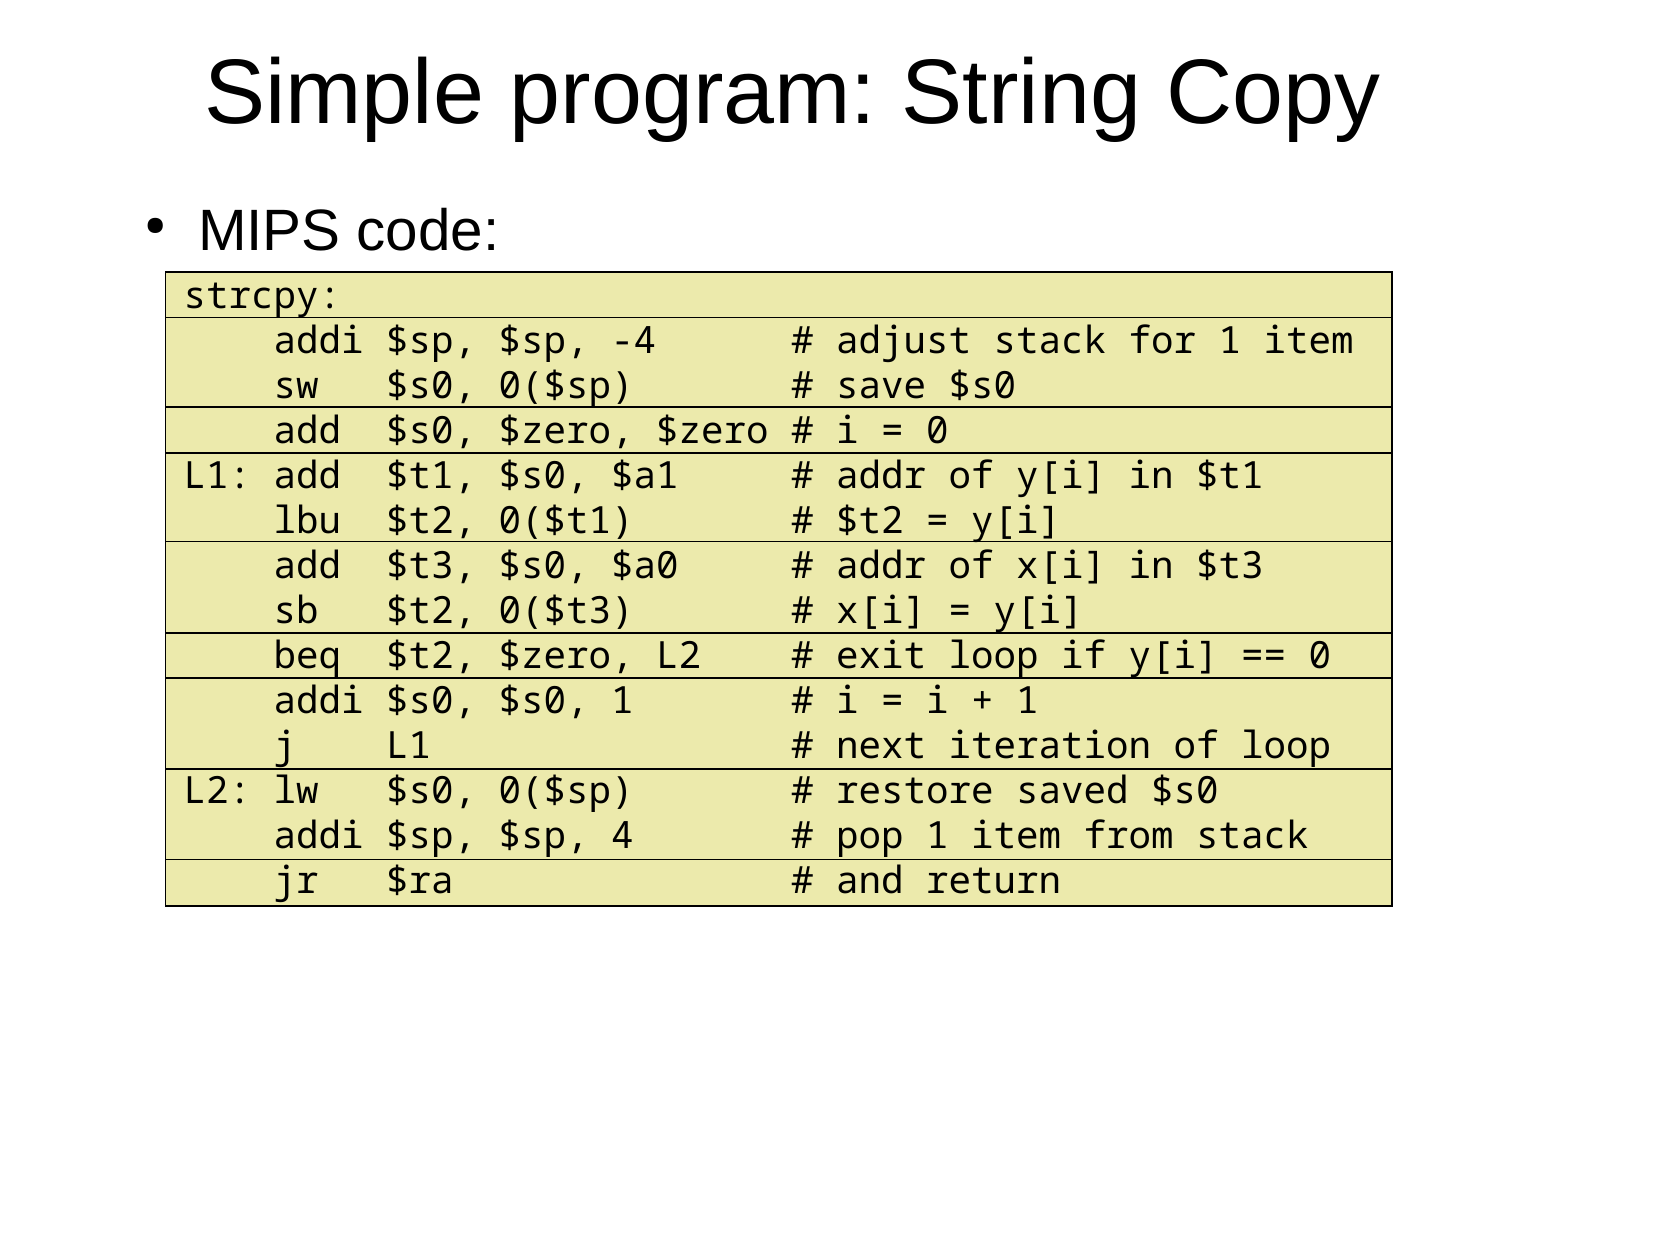

# Simple program: String Copy
MIPS code:
	strcpy:
 addi $sp, $sp, -4 # adjust stack for 1 item
 sw $s0, 0($sp) # save $s0
 add $s0, $zero, $zero # i = 0
L1: add $t1, $s0, $a1 # addr of y[i] in $t1
 lbu $t2, 0($t1) # $t2 = y[i]
 add $t3, $s0, $a0 # addr of x[i] in $t3
 sb $t2, 0($t3) # x[i] = y[i]
 beq $t2, $zero, L2 # exit loop if y[i] == 0
 addi $s0, $s0, 1 # i = i + 1
 j L1 # next iteration of loop
L2: lw $s0, 0($sp) # restore saved $s0
 addi $sp, $sp, 4 # pop 1 item from stack
 jr $ra # and return